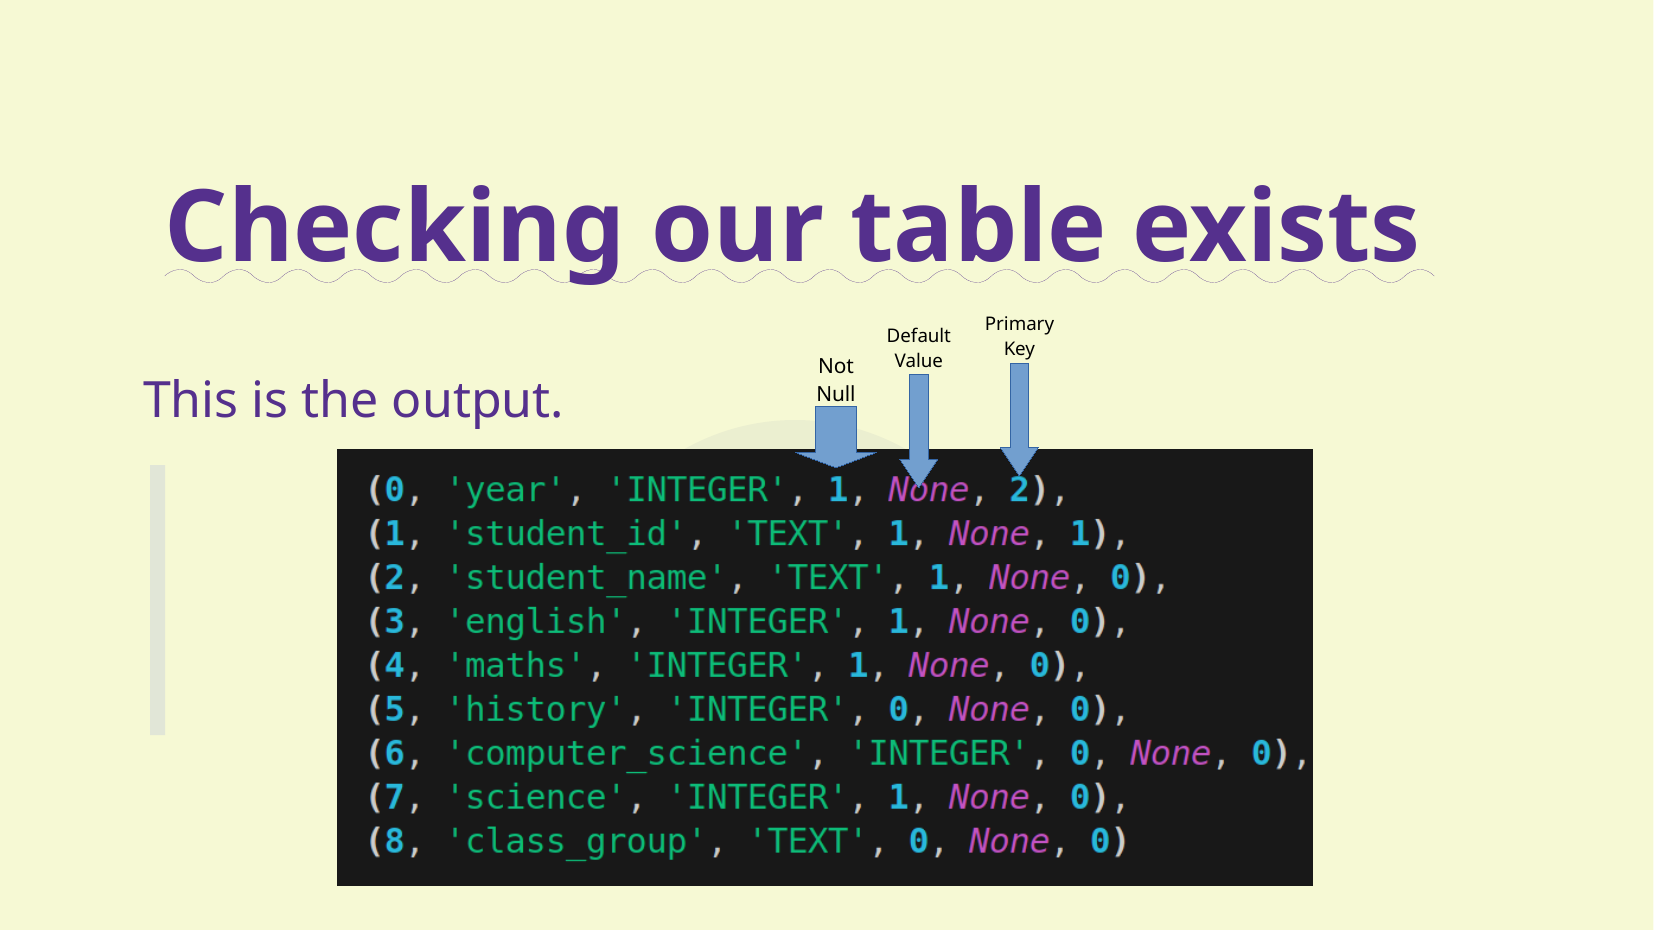

# Checking our table exists
This is the output.
Primary
Key
Default
Value
Not
Null